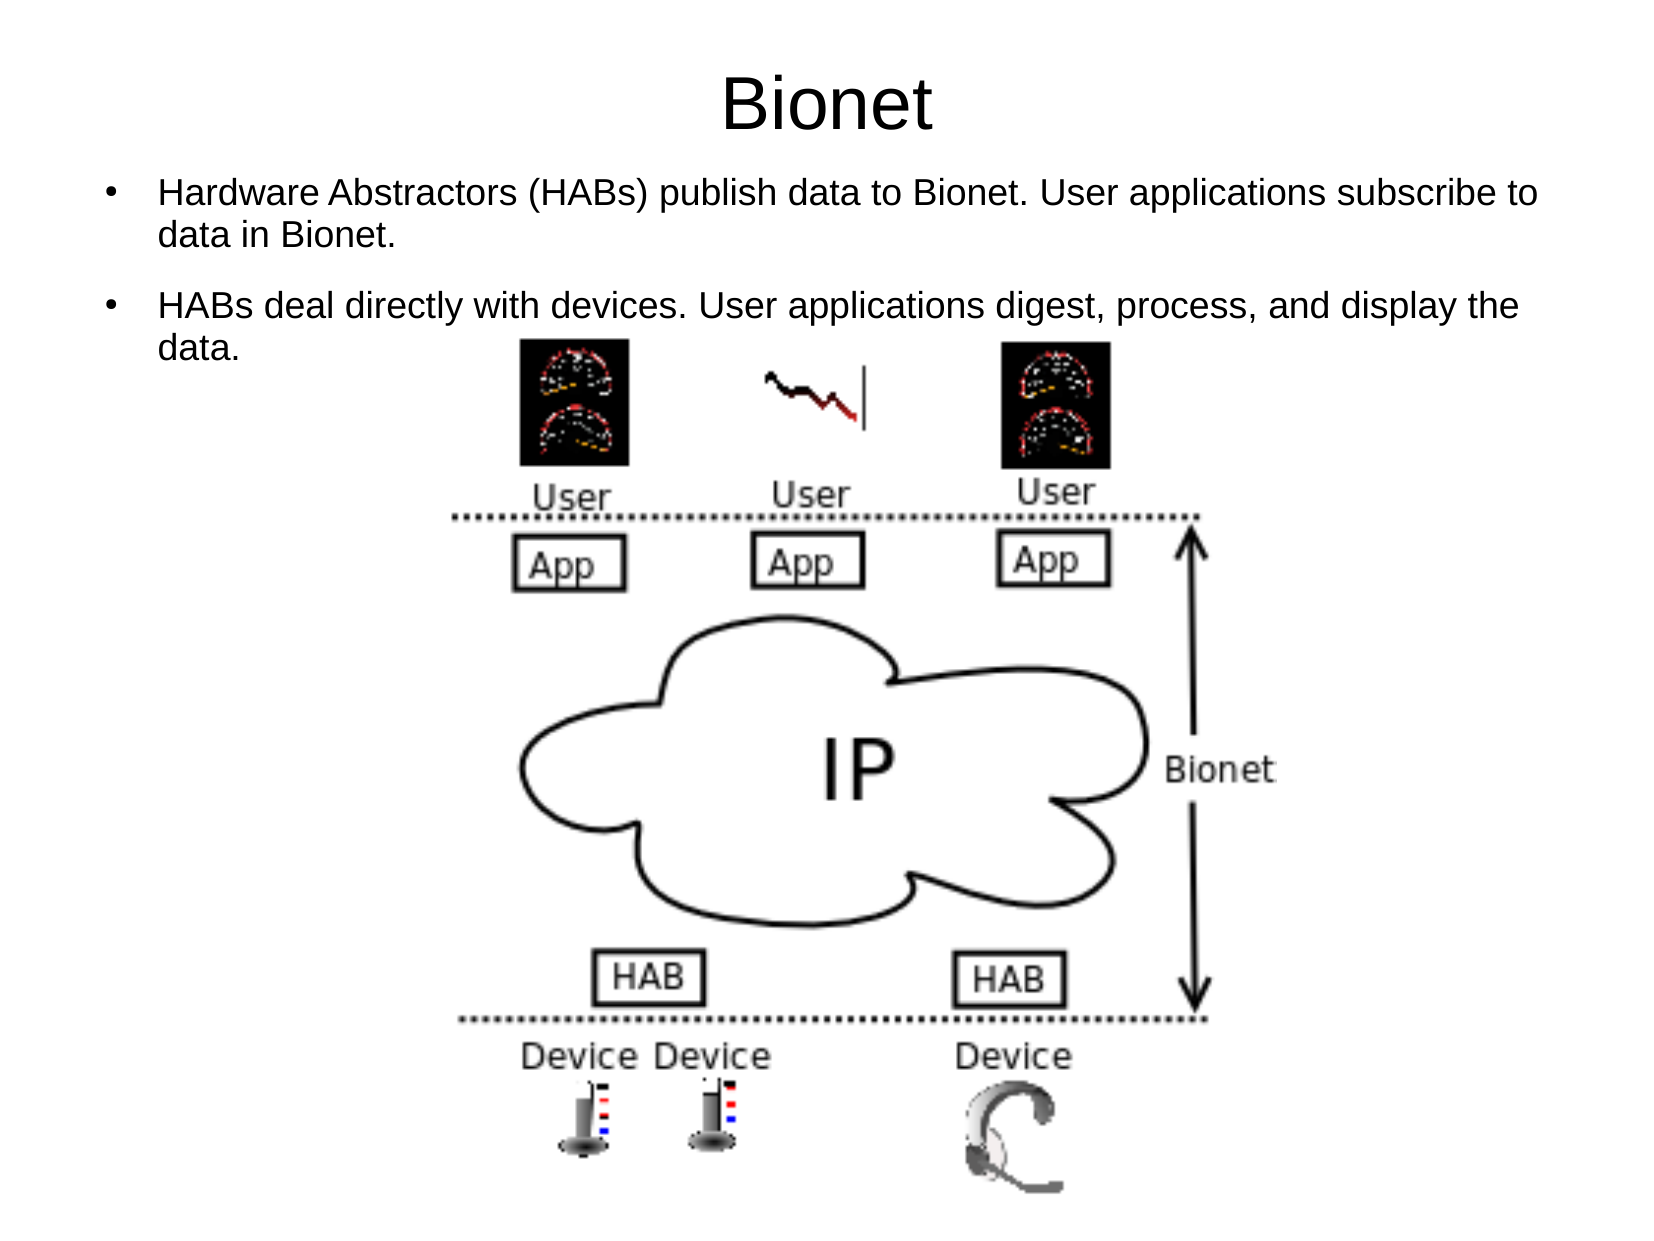

# Bionet
Hardware Abstractors (HABs) publish data to Bionet. User applications subscribe to data in Bionet.
HABs deal directly with devices. User applications digest, process, and display the data.